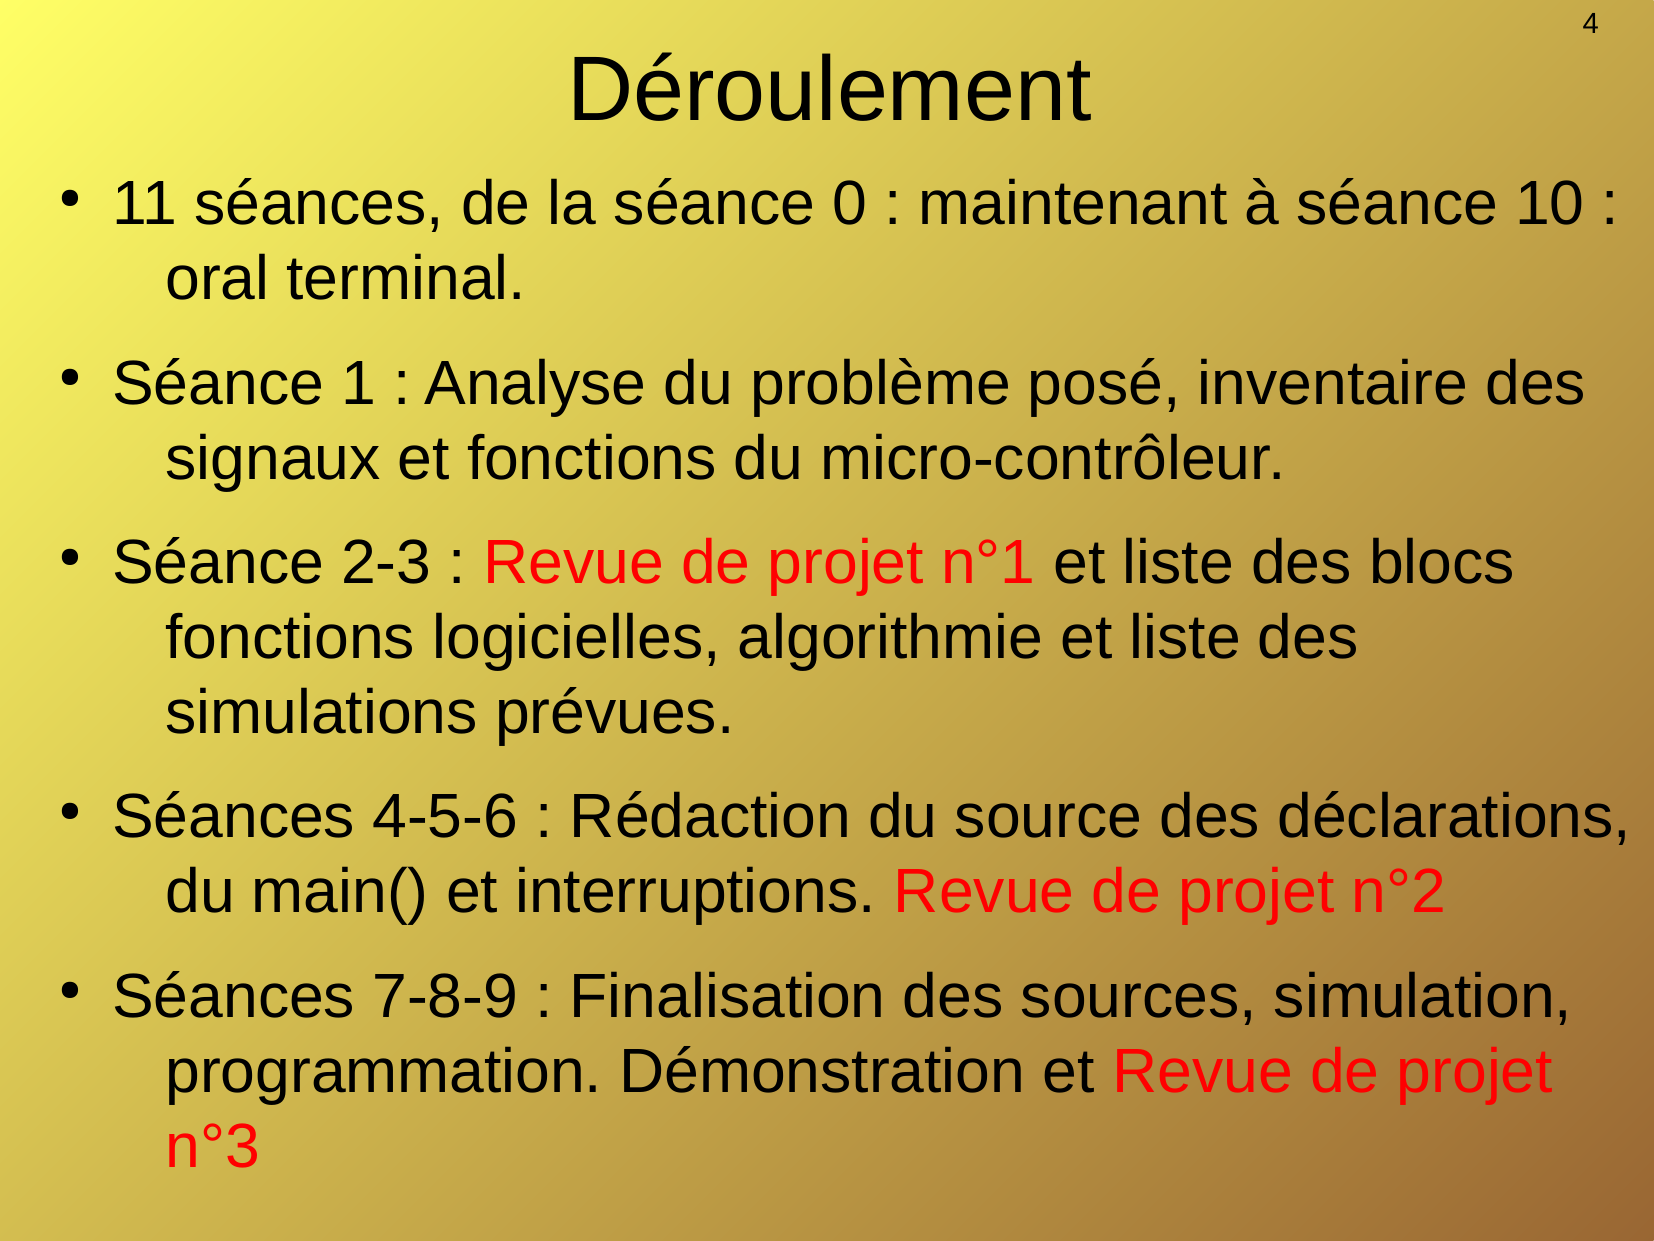

# Déroulement
11 séances, de la séance 0 : maintenant à séance 10 : oral terminal.
Séance 1 : Analyse du problème posé, inventaire des signaux et fonctions du micro-contrôleur.
Séance 2-3 : Revue de projet n°1 et liste des blocs fonctions logicielles, algorithmie et liste des simulations prévues.
Séances 4-5-6 : Rédaction du source des déclarations, du main() et interruptions. Revue de projet n°2
Séances 7-8-9 : Finalisation des sources, simulation, programmation. Démonstration et Revue de projet n°3